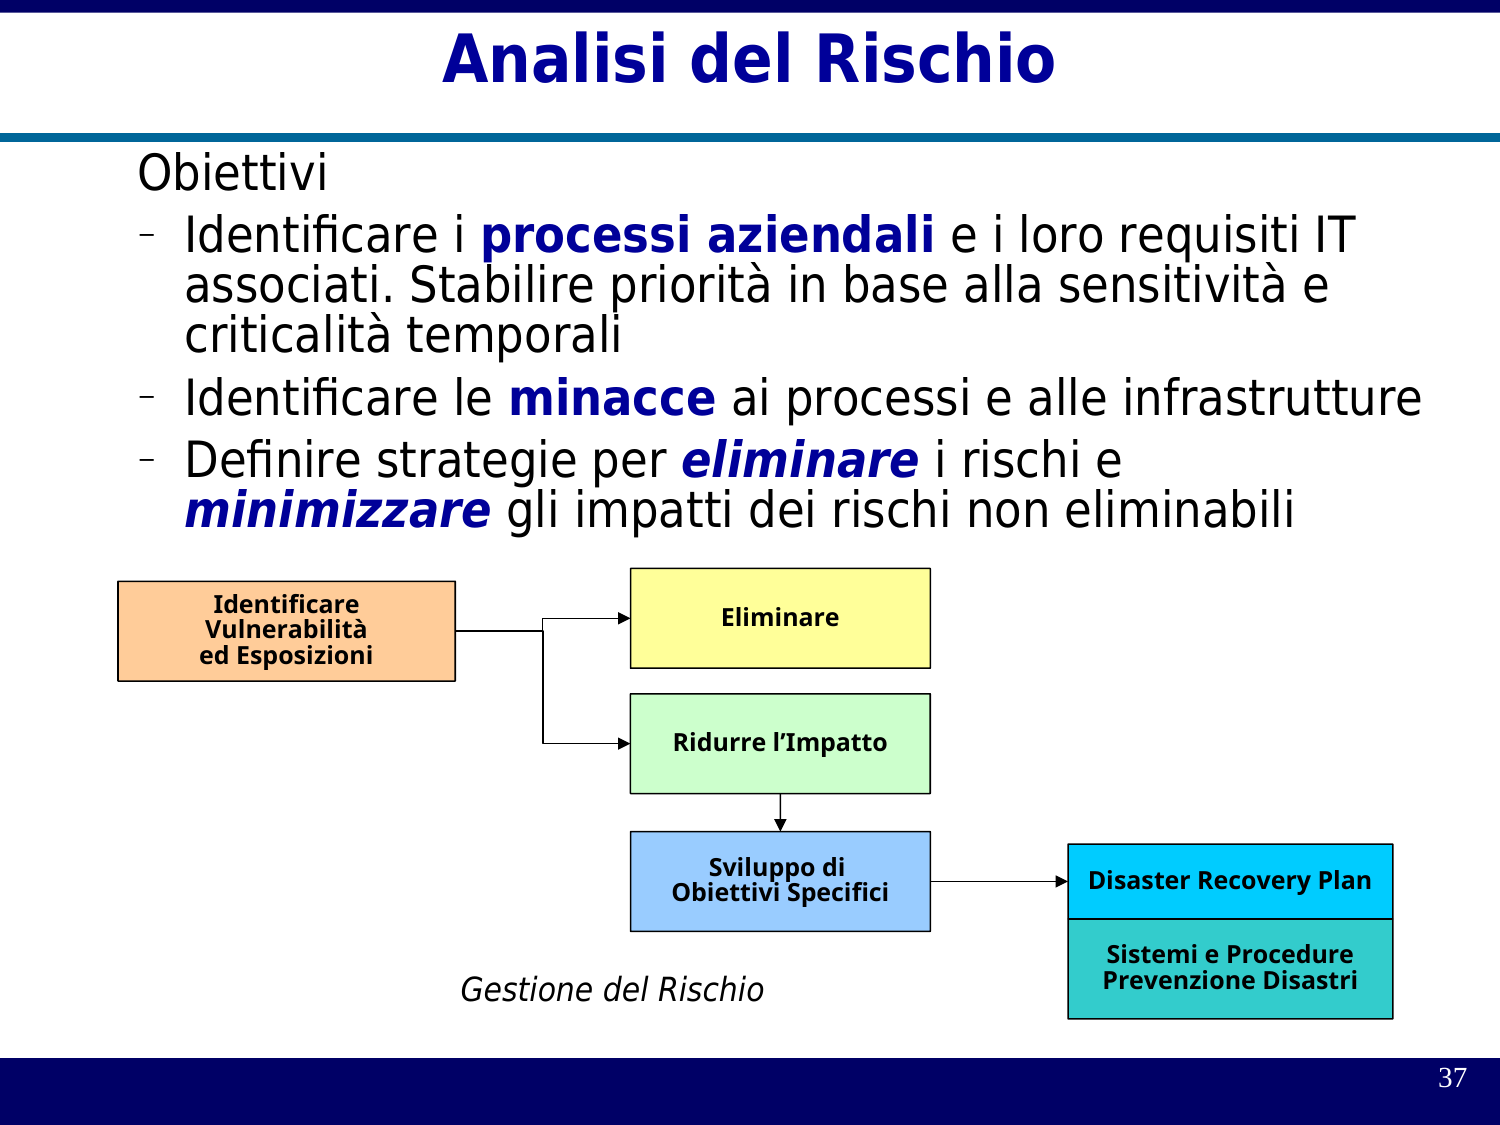

# Analisi del Rischio
Obiettivi
Identificare i processi aziendali e i loro requisiti IT associati. Stabilire priorità in base alla sensitività e criticalità temporali
Identificare le minacce ai processi e alle infrastrutture
Definire strategie per eliminare i rischi e minimizzare gli impatti dei rischi non eliminabili
Eliminare
Identificare Vulnerabilità
ed Esposizioni
Ridurre l’Impatto
Sviluppo di
Obiettivi Specifici
Disaster Recovery Plan
Sistemi e Procedure
Prevenzione Disastri
Gestione del Rischio